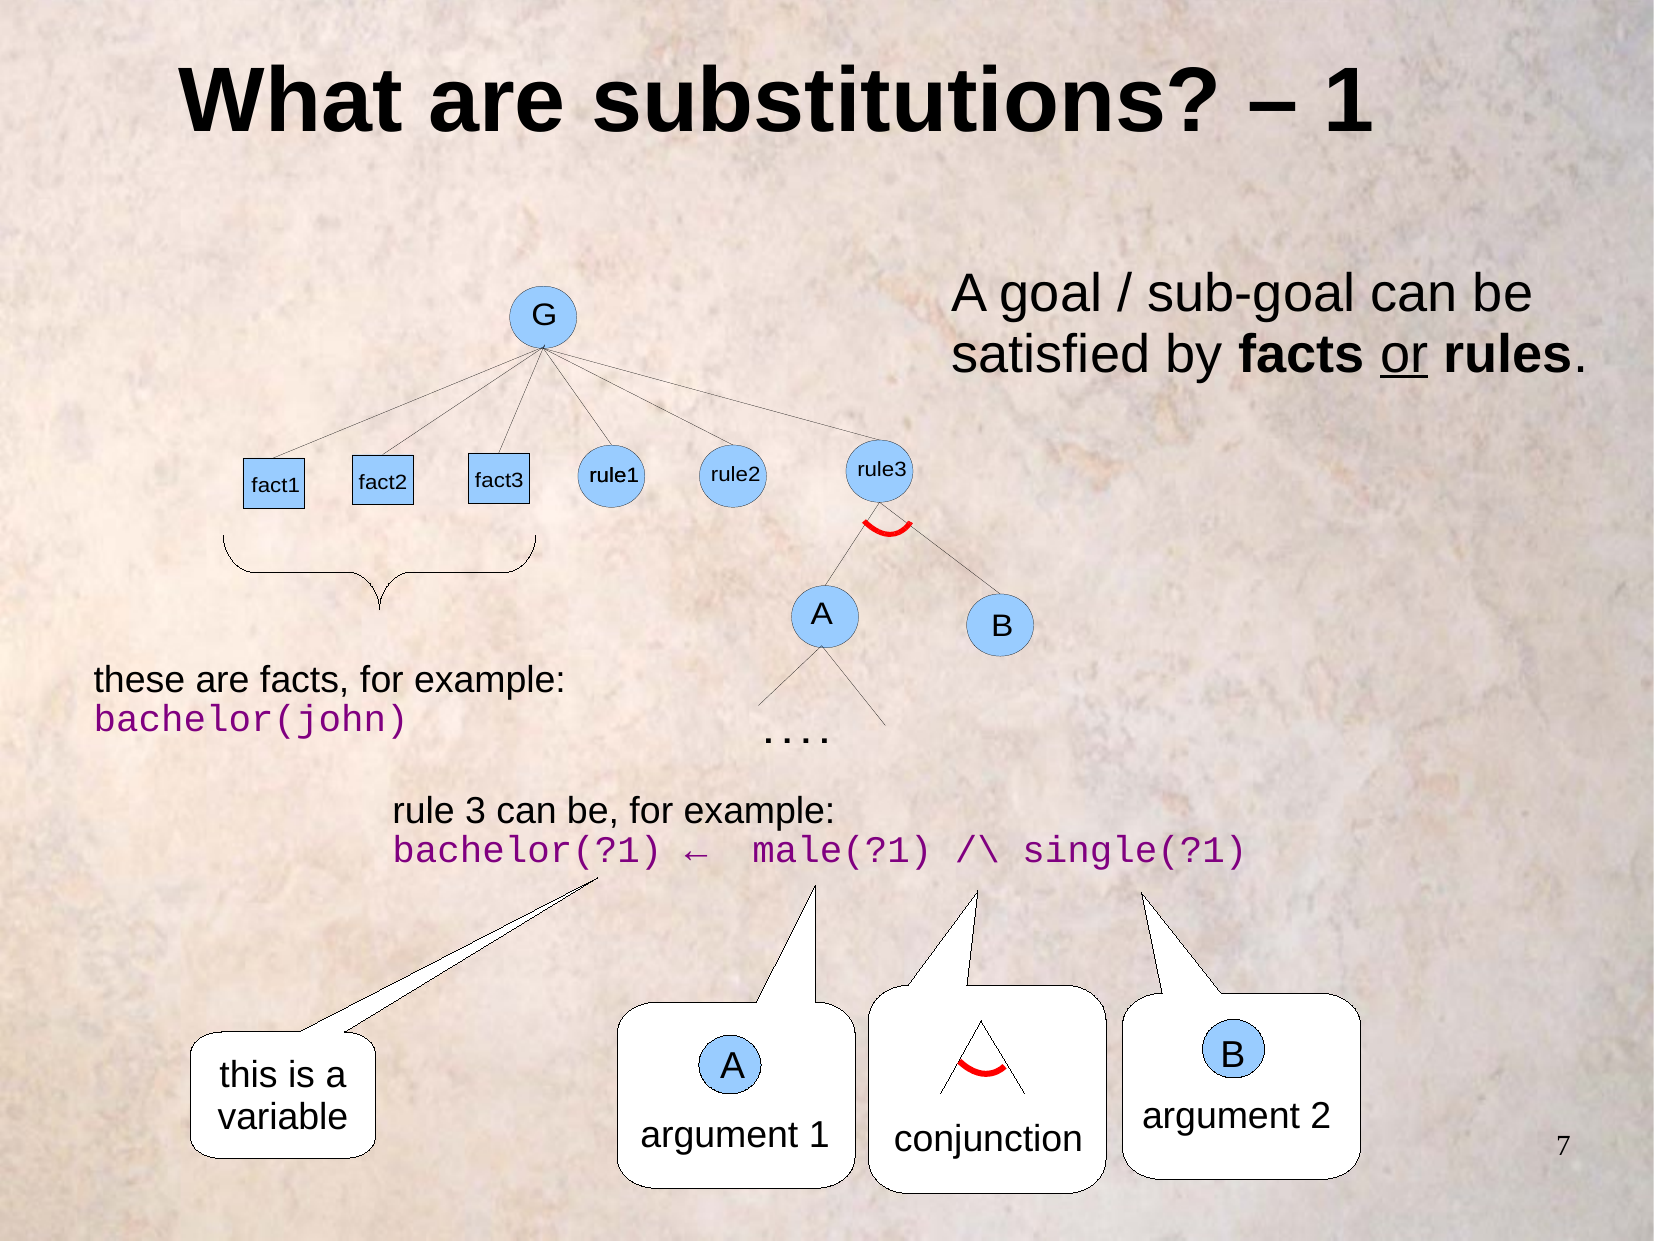

What are substitutions? – 1
A goal / sub-goal can be
satisfied by facts or rules.
these are facts, for example:
bachelor(john)
rule 3 can be, for example:
bachelor(?1) ← male(?1) /\ single(?1)
B
this is a
variable
A
argument 2
argument 1
conjunction
7